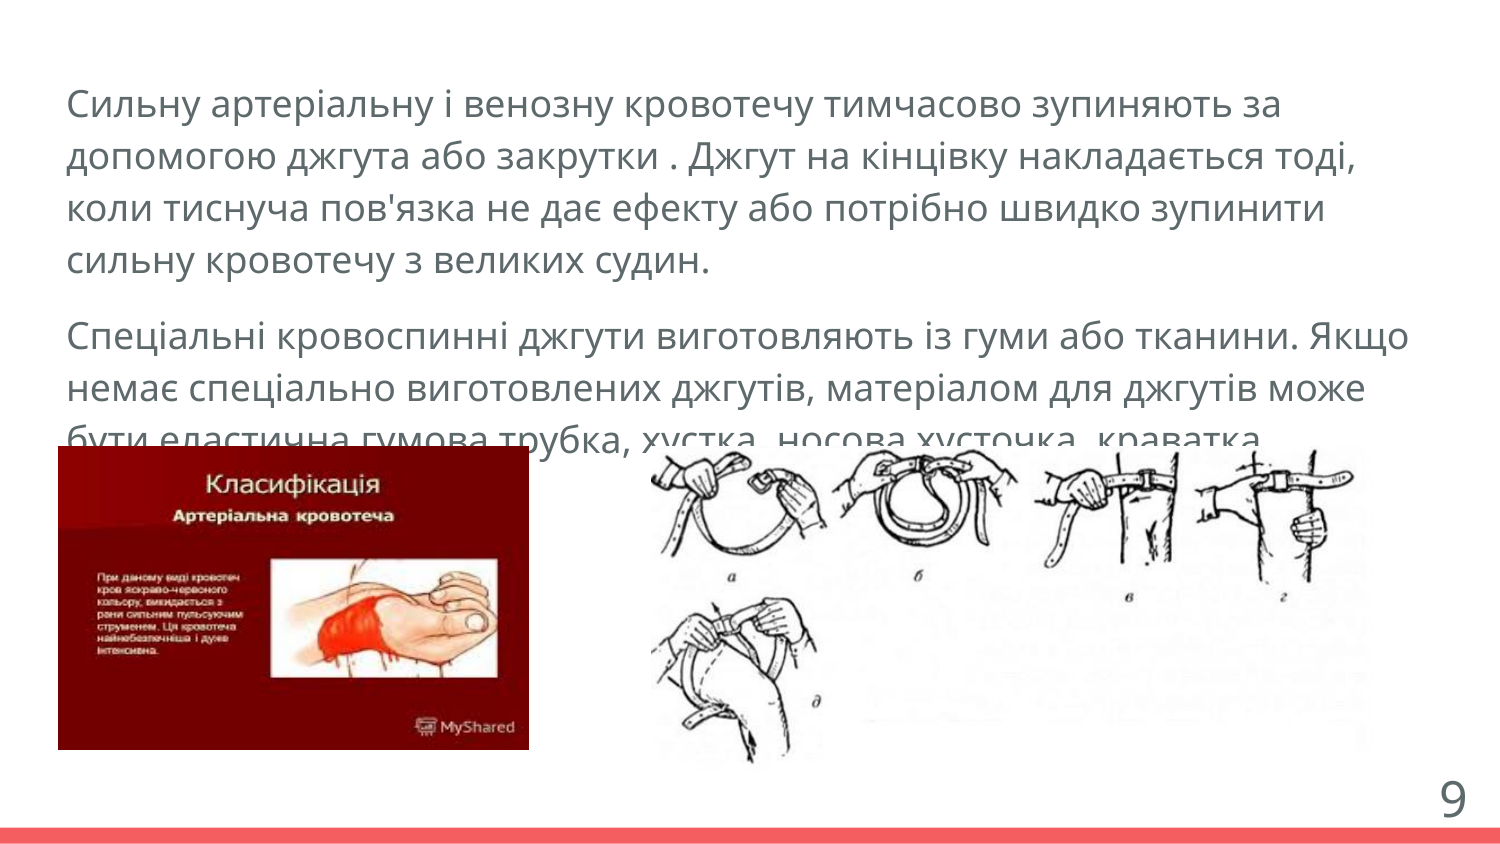

# Сильну артеріальну і венозну кровотечу тимчасово зупиняють за допомогою джгута або закрутки . Джгут на кінцівку накладається тоді, коли тиснуча пов'язка не дає ефекту або потрібно швидко зупинити сильну кровотечу з великих судин.
Спеціальні кровоспинні джгути виготовляють із гуми або тканини. Якщо немає спеціально виготовлених джгутів, матеріалом для джгутів може бути еластична гумова трубка, хустка, носова хусточка, краватка, рушничок.